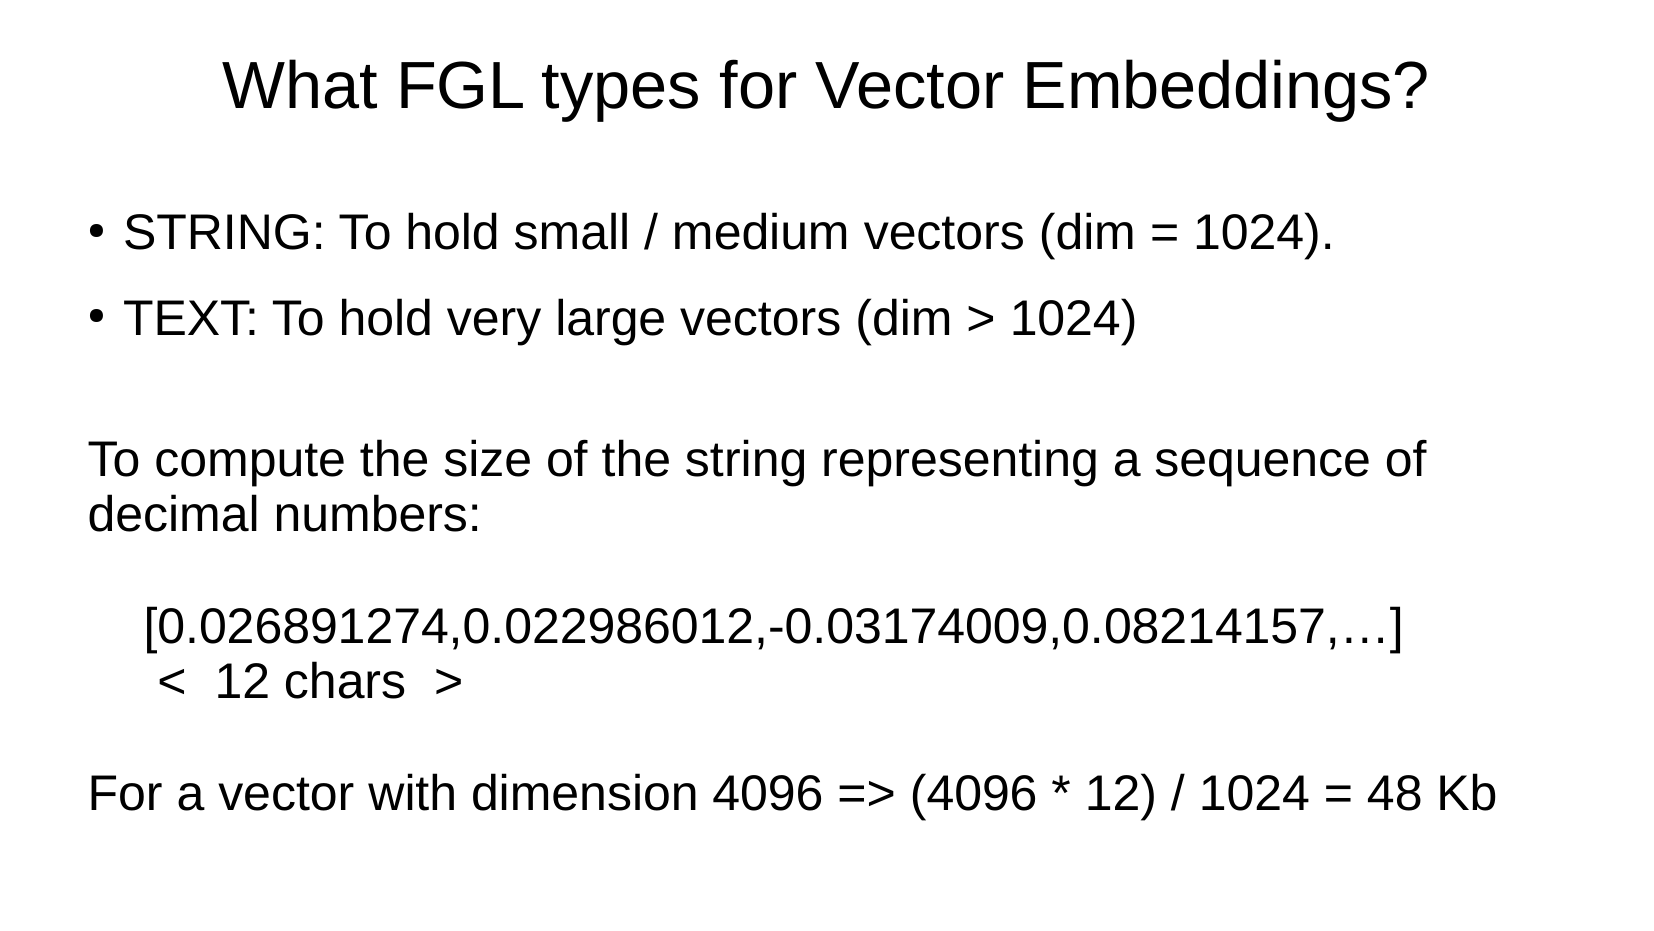

# What FGL types for Vector Embeddings?
STRING: To hold small / medium vectors (dim = 1024).
TEXT: To hold very large vectors (dim > 1024)
To compute the size of the string representing a sequence of decimal numbers:
 [0.026891274,0.022986012,-0.03174009,0.08214157,…]
 < 12 chars >
For a vector with dimension 4096 => (4096 * 12) / 1024 = 48 Kb